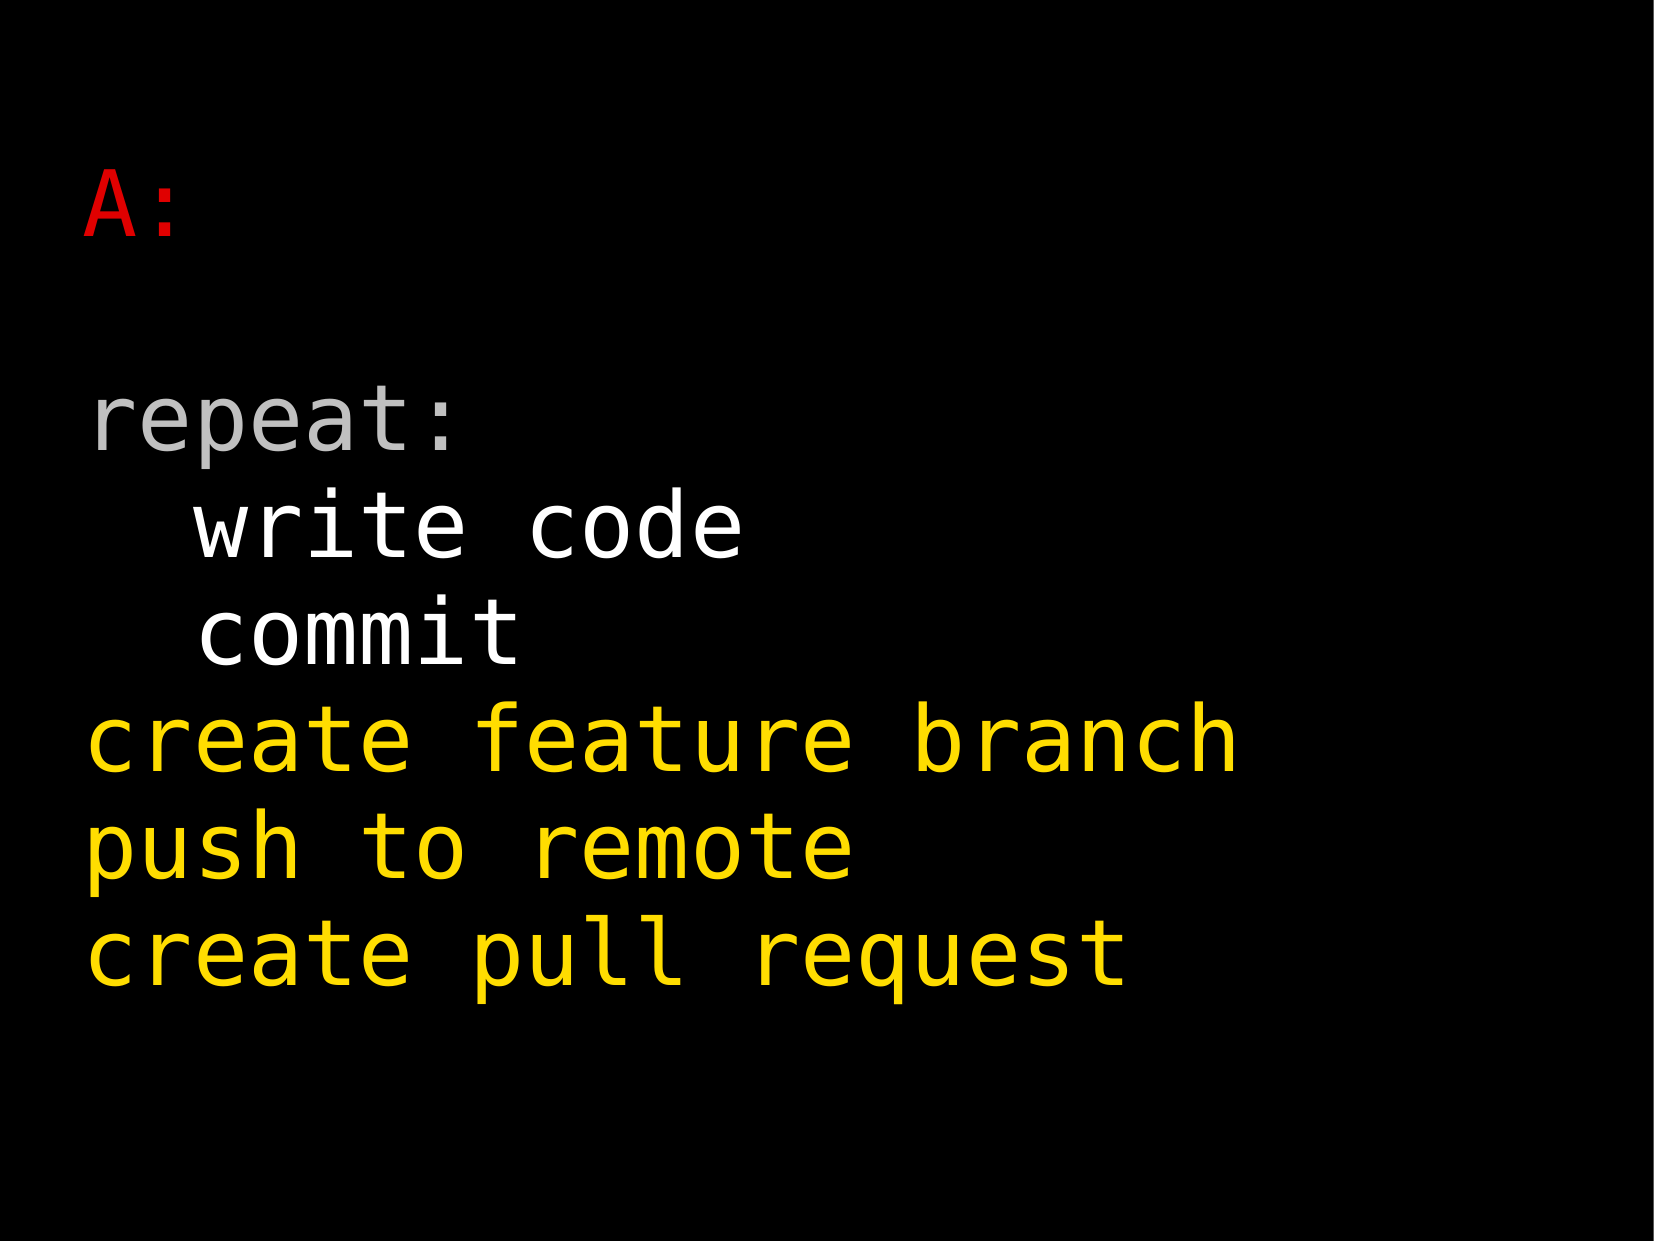

# A:
repeat:
 write code
 commit
create feature branch
push to remote
create pull request